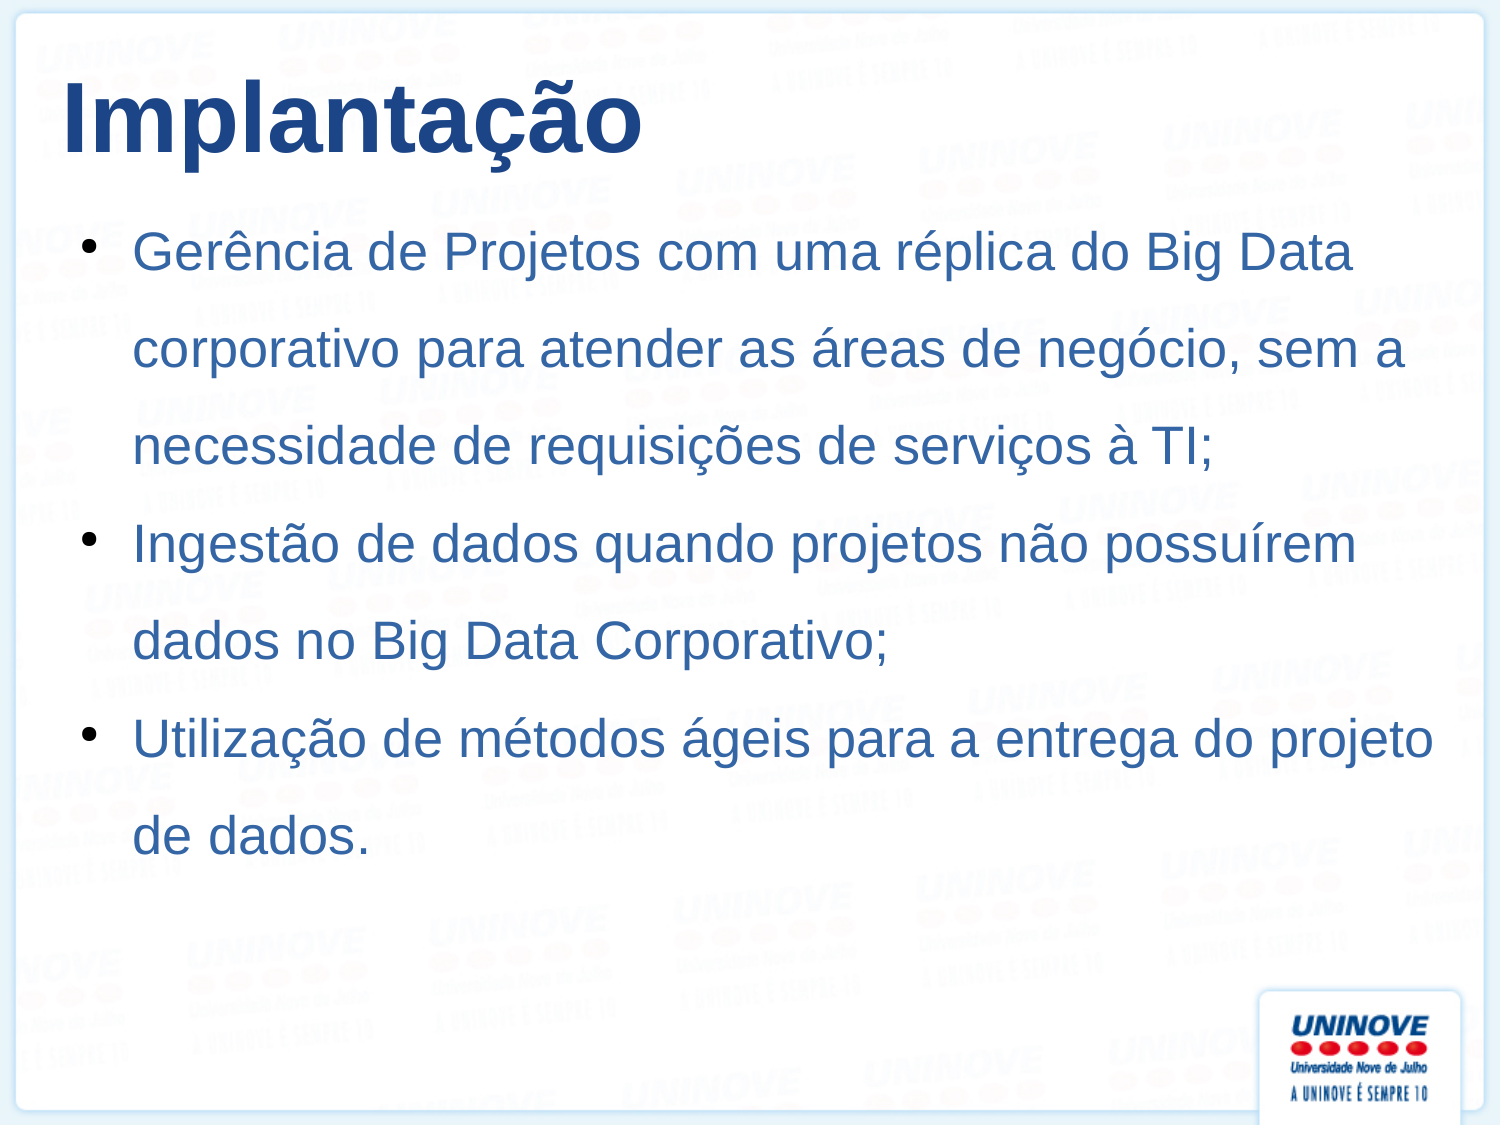

# Implantação
Gerência de Projetos com uma réplica do Big Data corporativo para atender as áreas de negócio, sem a necessidade de requisições de serviços à TI;
Ingestão de dados quando projetos não possuírem dados no Big Data Corporativo;
Utilização de métodos ágeis para a entrega do projeto de dados.